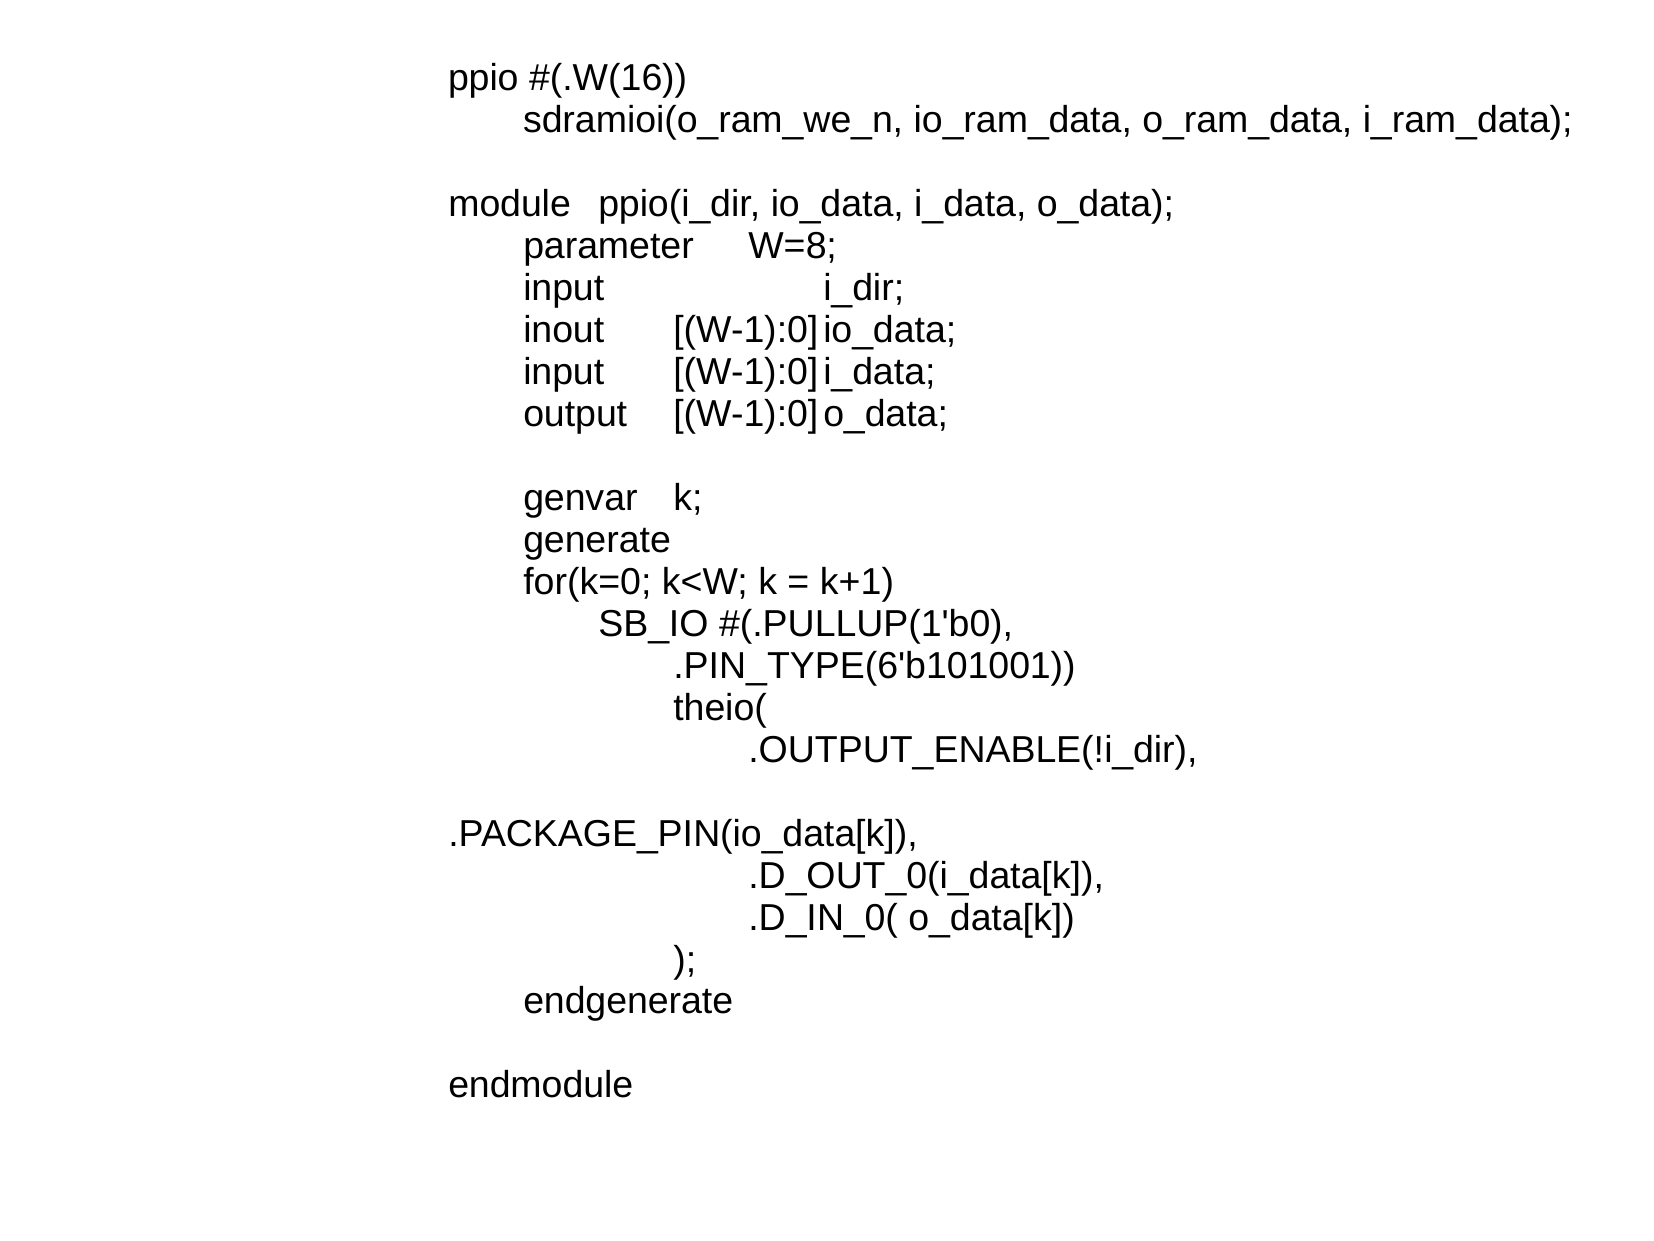

ppio #(.W(16))
		sdramioi(o_ram_we_n, io_ram_data, o_ram_data, i_ram_data);
module	ppio(i_dir, io_data, i_data, o_data);
	parameter	W=8;
	input			i_dir;
	inout	[(W-1):0]	io_data;
	input	[(W-1):0]	i_data;
	output	[(W-1):0]	o_data;
	genvar	k;
	generate
	for(k=0; k<W; k = k+1)
		SB_IO #(.PULLUP(1'b0),
			.PIN_TYPE(6'b101001))
			theio(
				.OUTPUT_ENABLE(!i_dir),
				.PACKAGE_PIN(io_data[k]),
				.D_OUT_0(i_data[k]),
				.D_IN_0( o_data[k])
			);
	endgenerate
endmodule